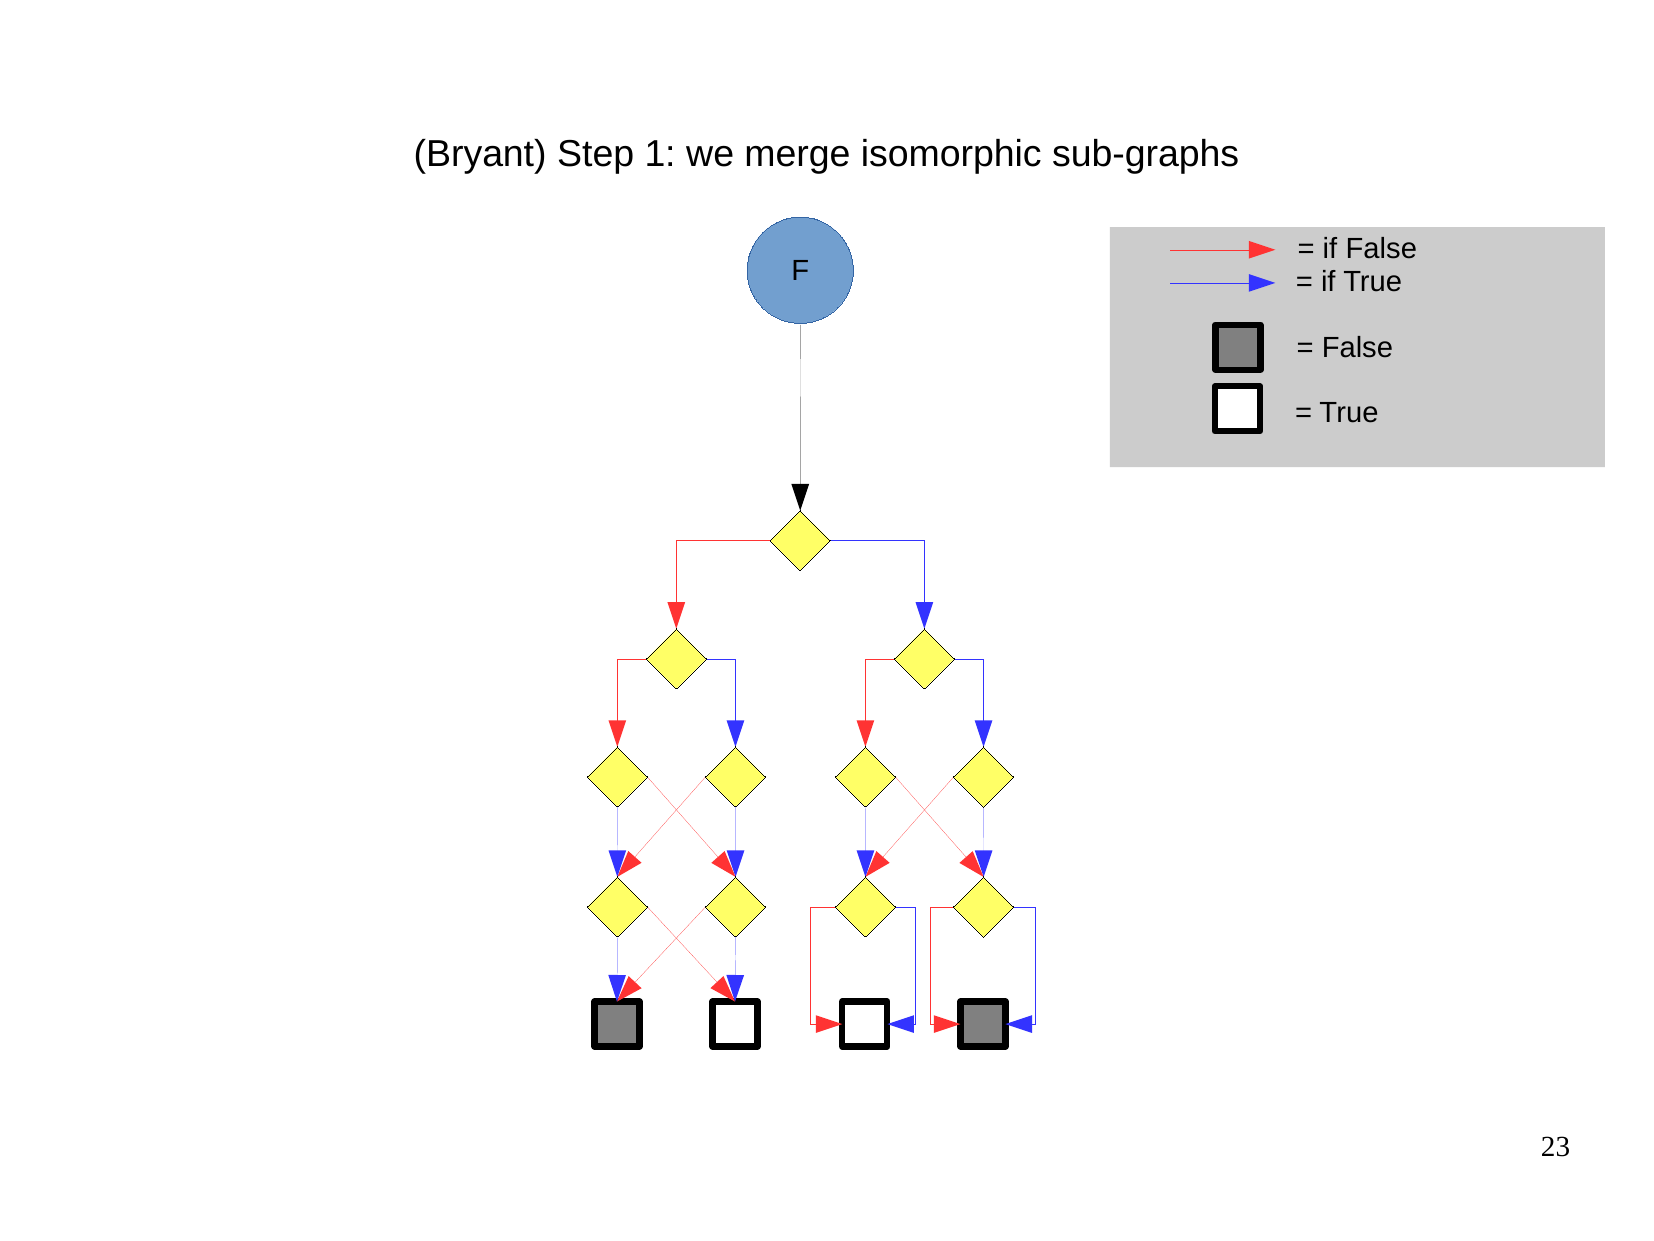

# (Bryant) Step 1: we merge isomorphic sub-graphs
F
= if False
= if True
= False
= True
23